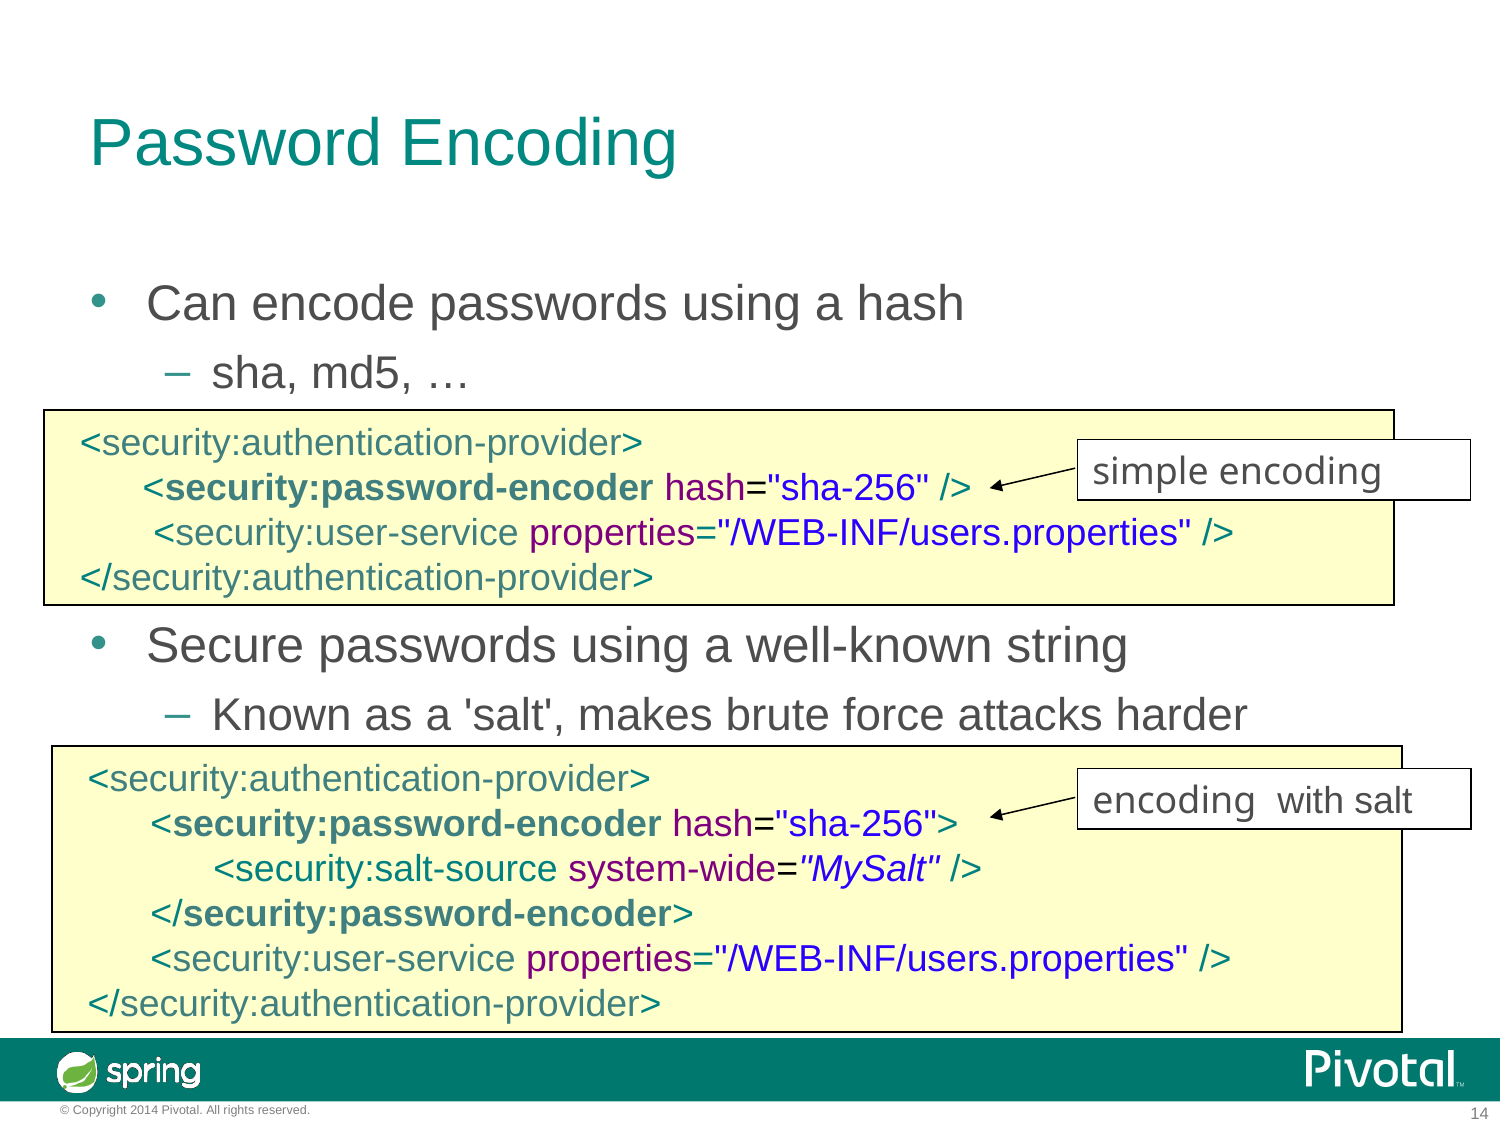

# Password Encoding
Can encode passwords using a hash
sha, md5, …
Secure passwords using a well-known string
Known as a 'salt', makes brute force attacks harder
 <security:authentication-provider>
 <security:password-encoder hash="sha-256" />
 <security:user-service properties="/WEB-INF/users.properties" />
 </security:authentication-provider>
simple encoding
 <security:authentication-provider>
 <security:password-encoder hash="sha-256">
 <security:salt-source system-wide="MySalt" />
 </security:password-encoder>
 <security:user-service properties="/WEB-INF/users.properties" />
 </security:authentication-provider>
encoding with salt